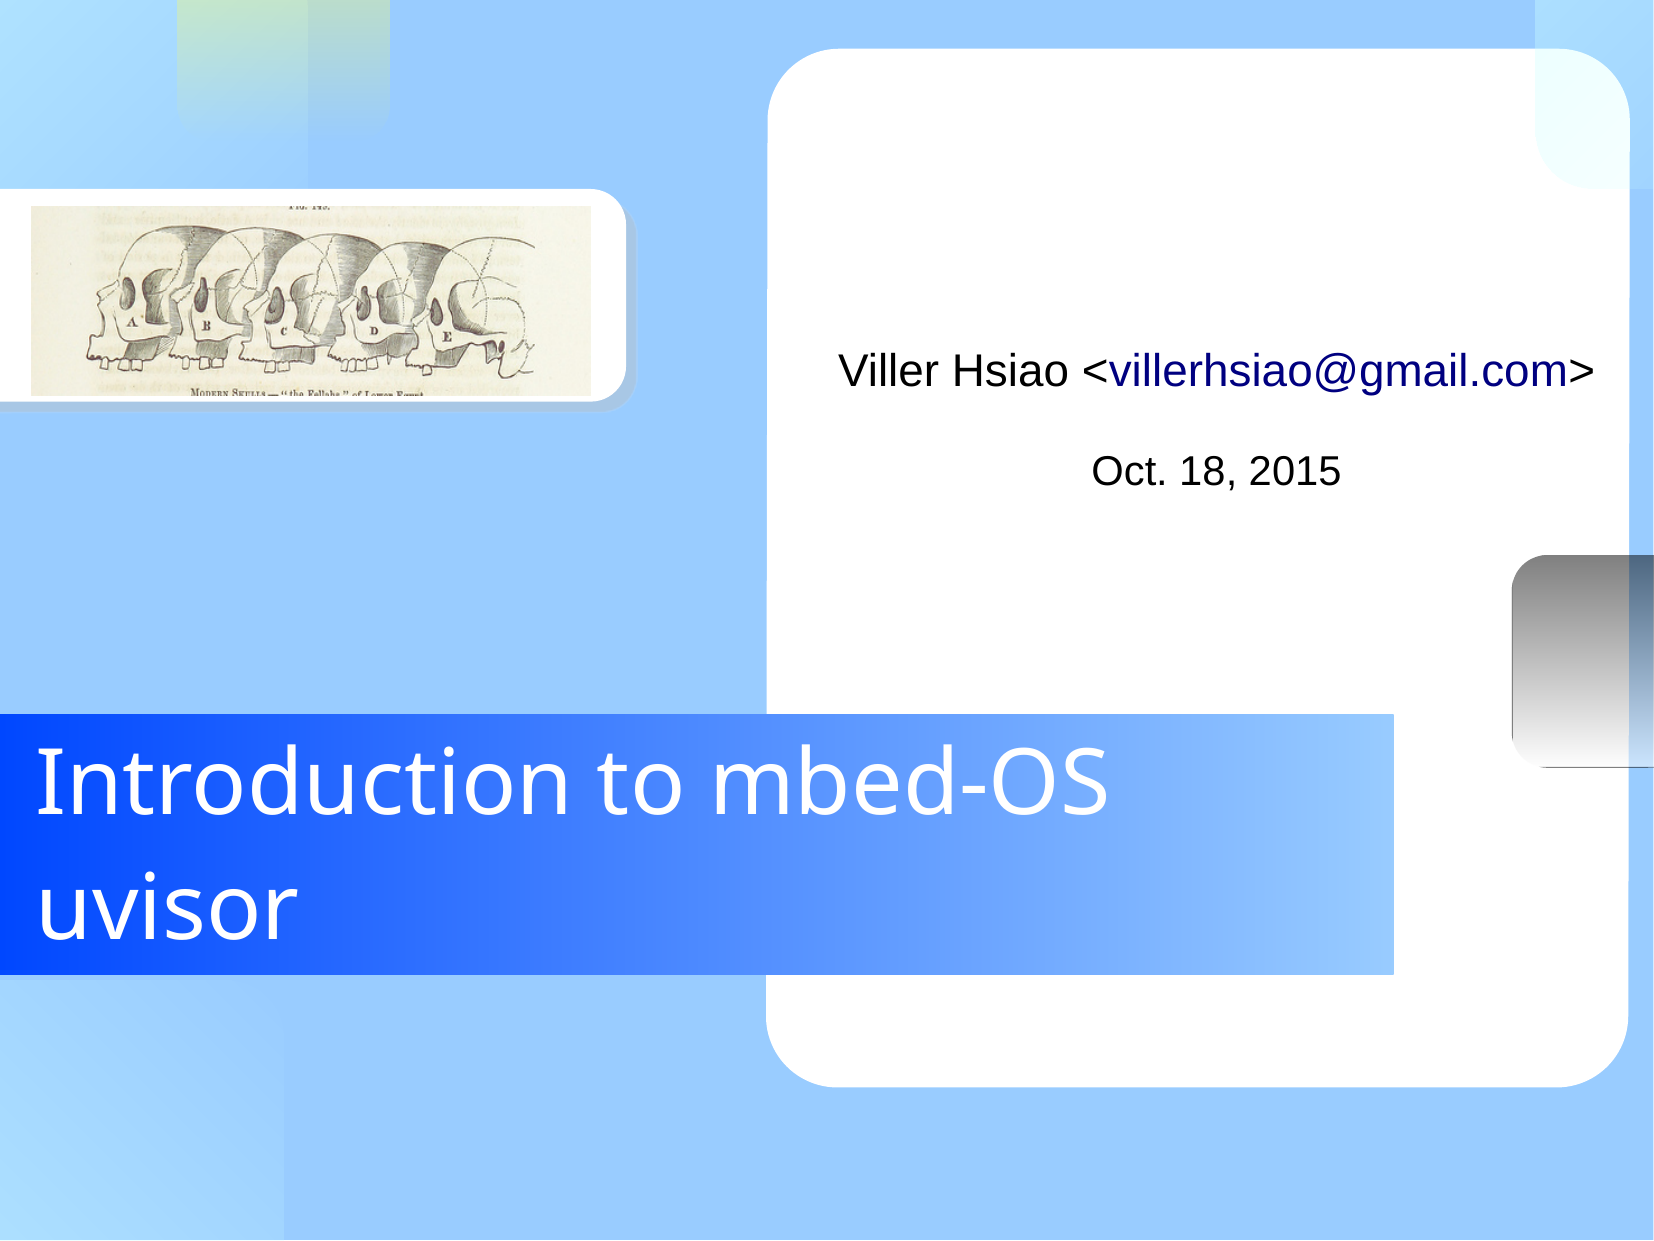

Viller Hsiao <villerhsiao@gmail.com>
Oct. 18, 2015
# Introduction to mbed-OS uvisor